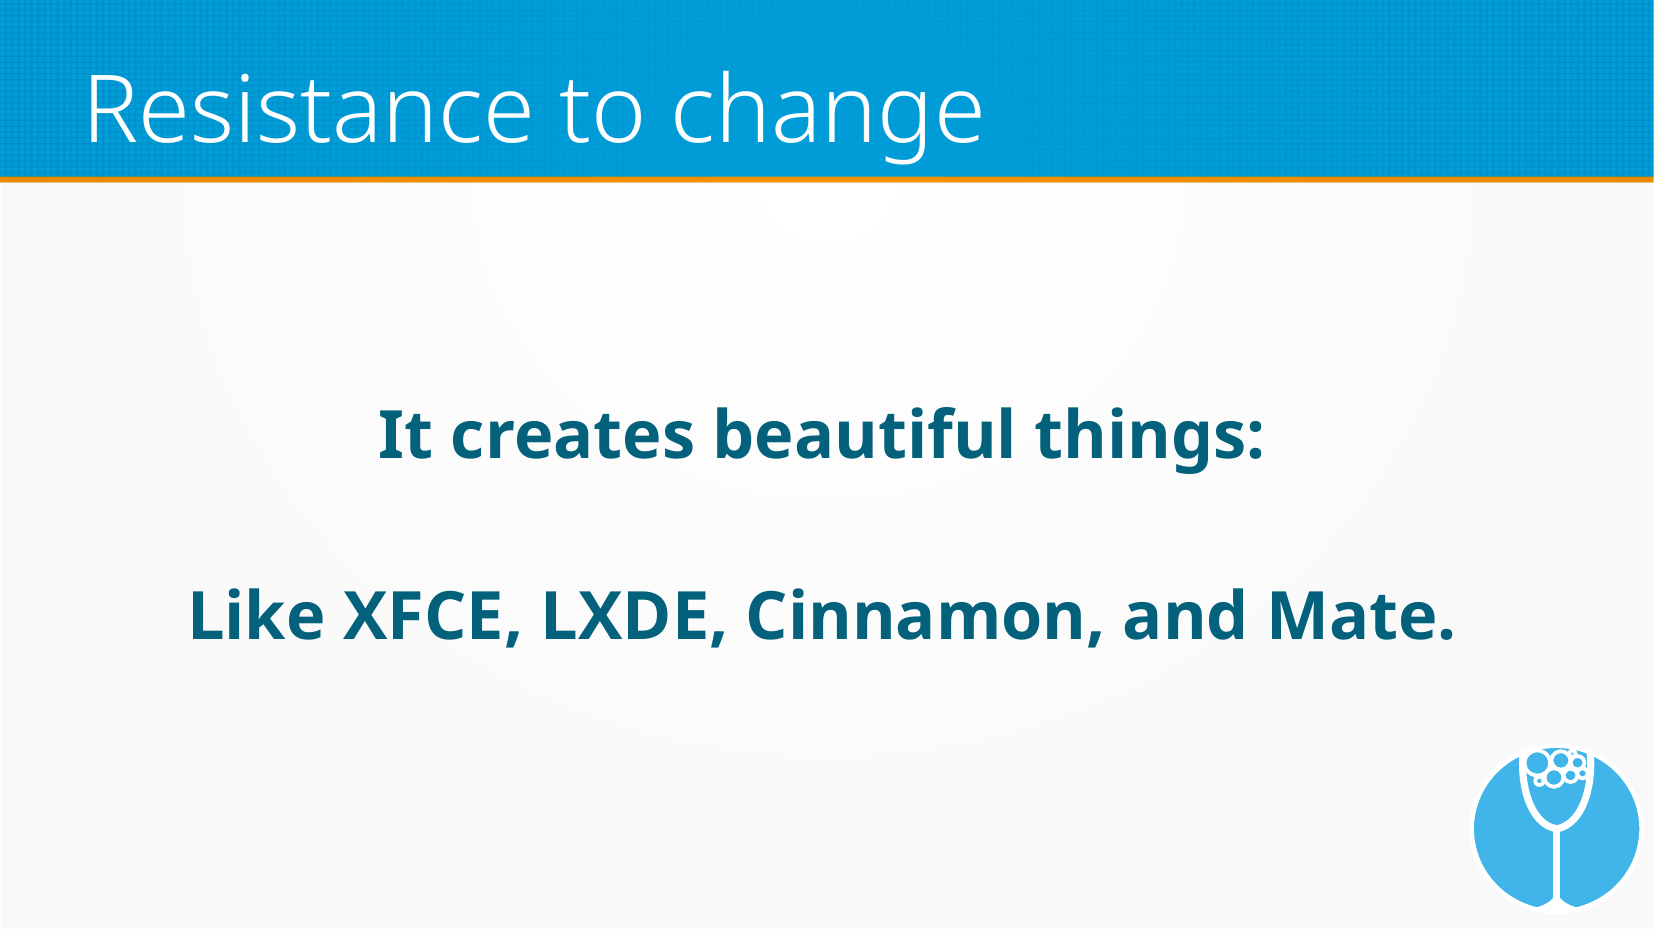

# Resistance to change
It creates beautiful things:
Like XFCE, LXDE, Cinnamon, and Mate.